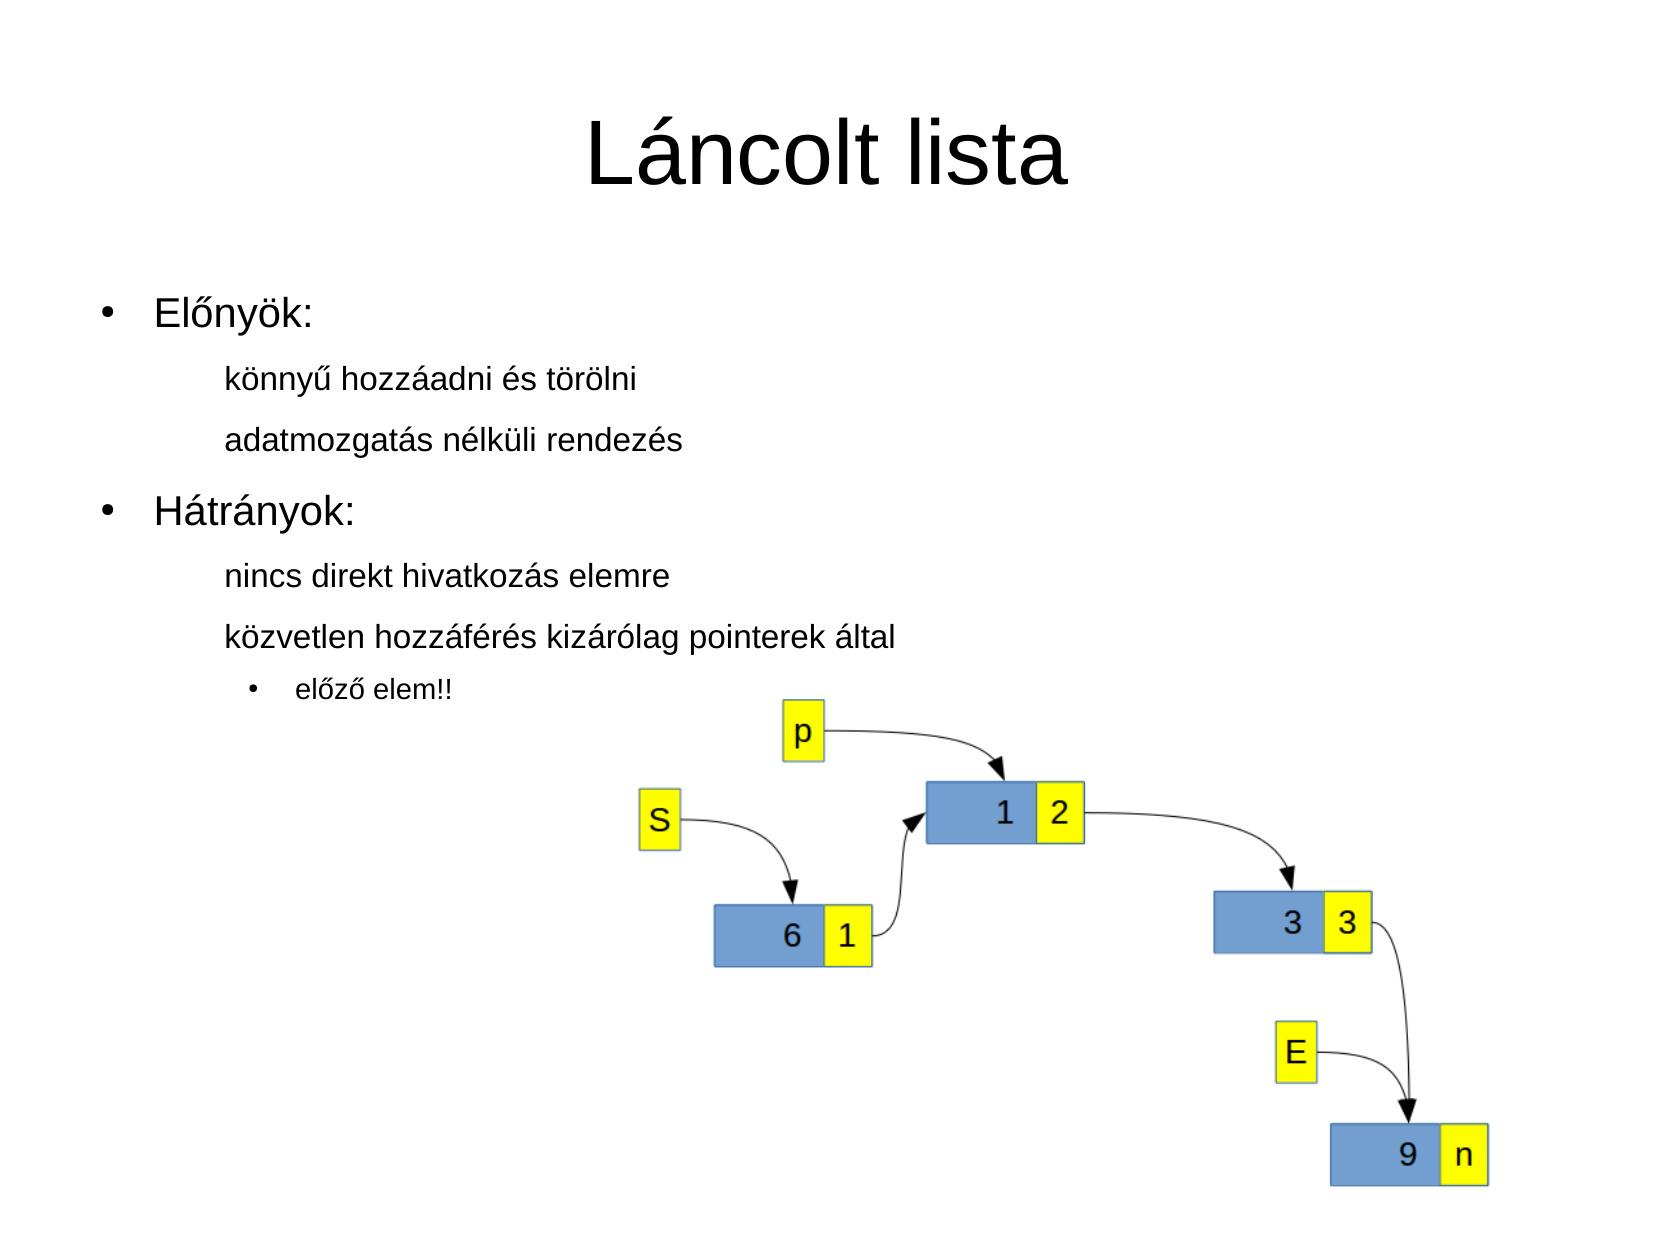

# Láncolt lista
Előnyök:
könnyű hozzáadni és törölni
adatmozgatás nélküli rendezés
Hátrányok:
nincs direkt hivatkozás elemre
közvetlen hozzáférés kizárólag pointerek által
előző elem!!